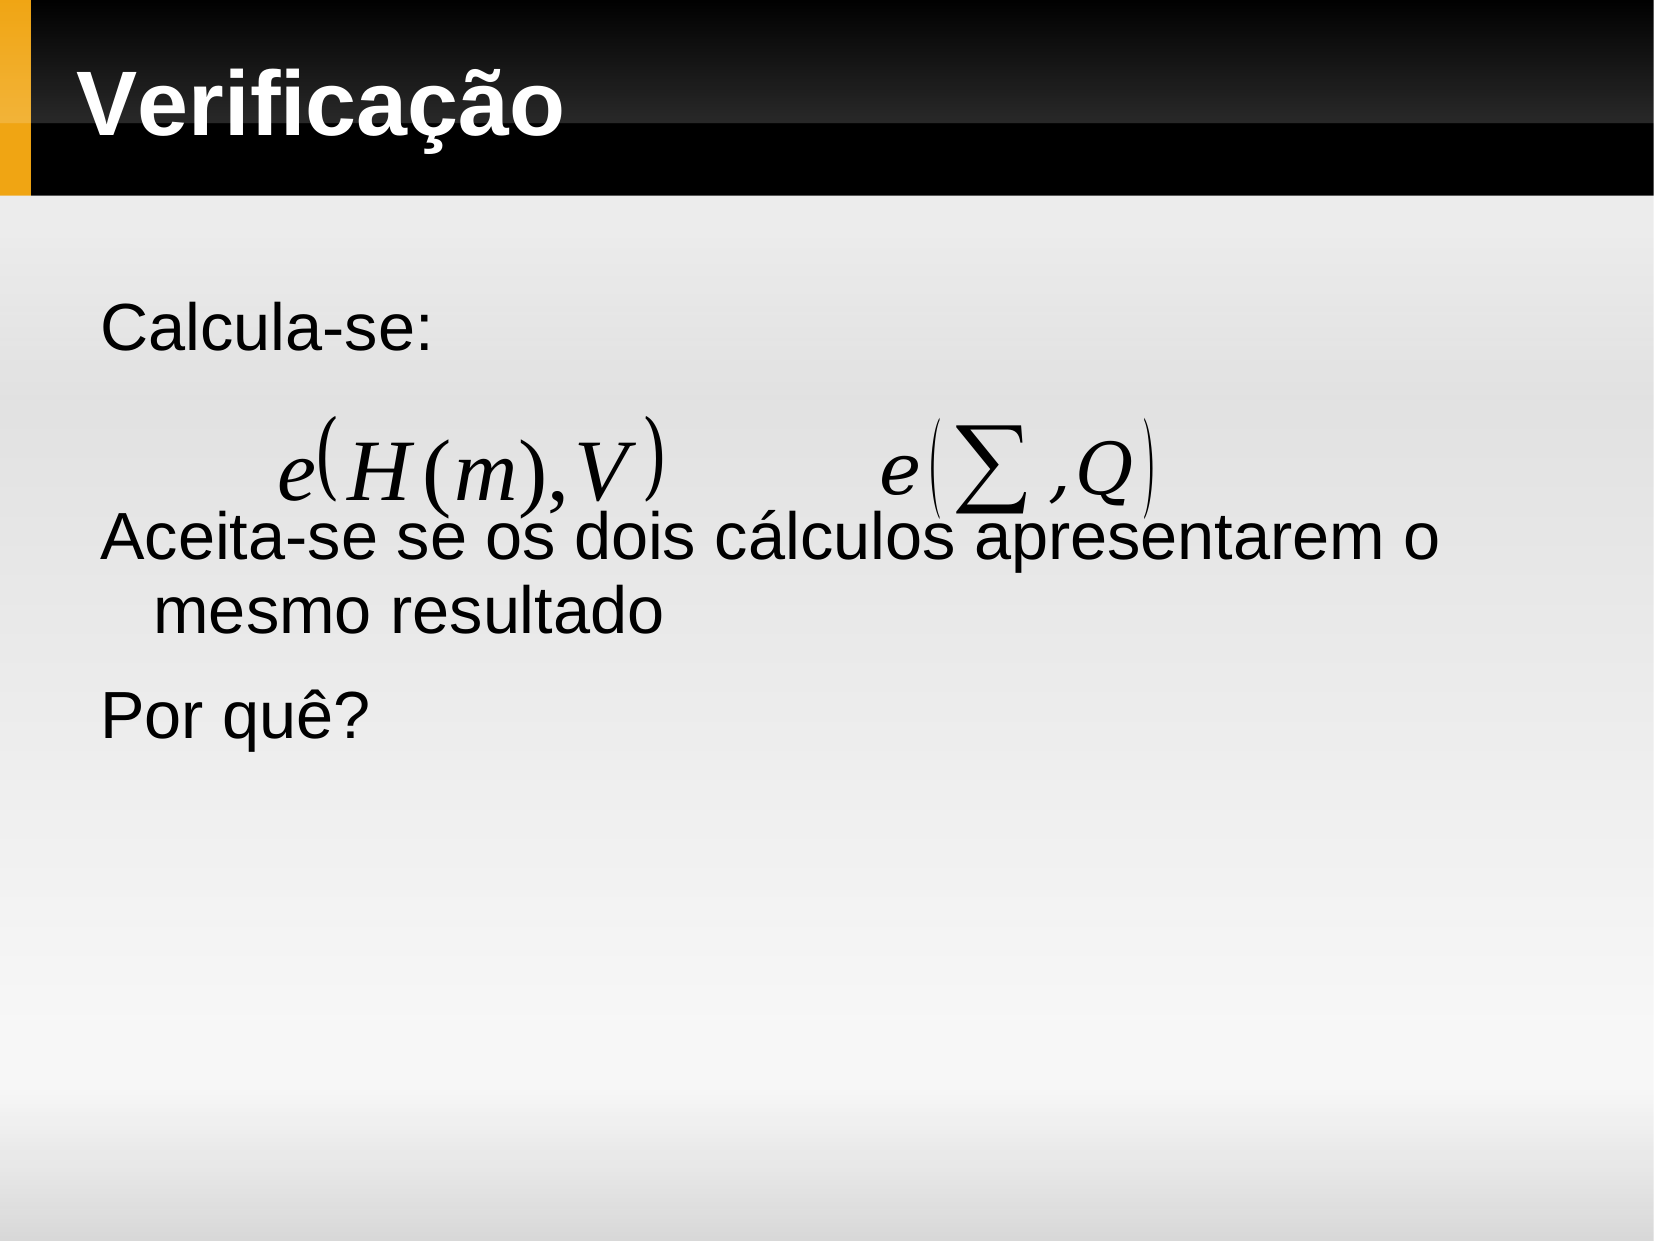

# Verificação
Calcula-se:
Aceita-se se os dois cálculos apresentarem o mesmo resultado
Por quê?